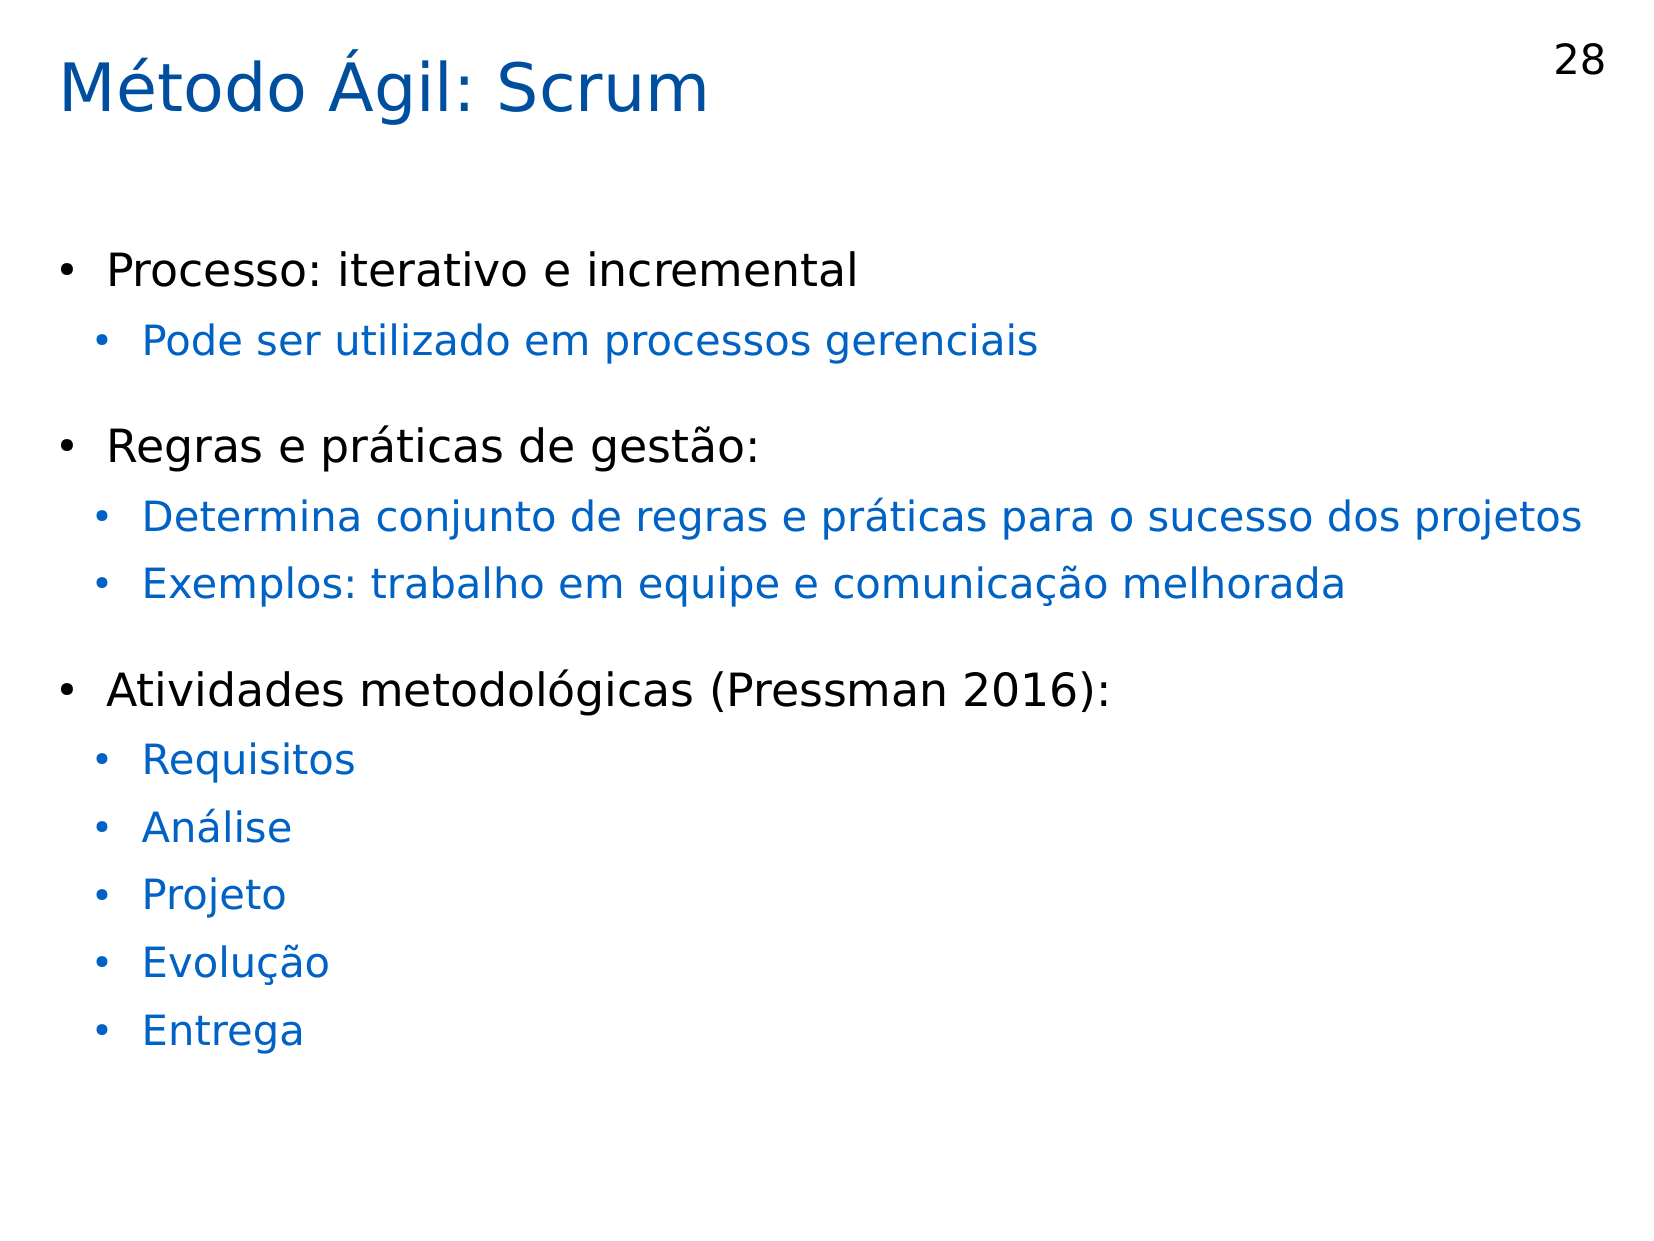

# Método Ágil: Scrum
28
Processo: iterativo e incremental
Pode ser utilizado em processos gerenciais
Regras e práticas de gestão:
Determina conjunto de regras e práticas para o sucesso dos projetos
Exemplos: trabalho em equipe e comunicação melhorada
Atividades metodológicas (Pressman 2016):
Requisitos
Análise
Projeto
Evolução
Entrega